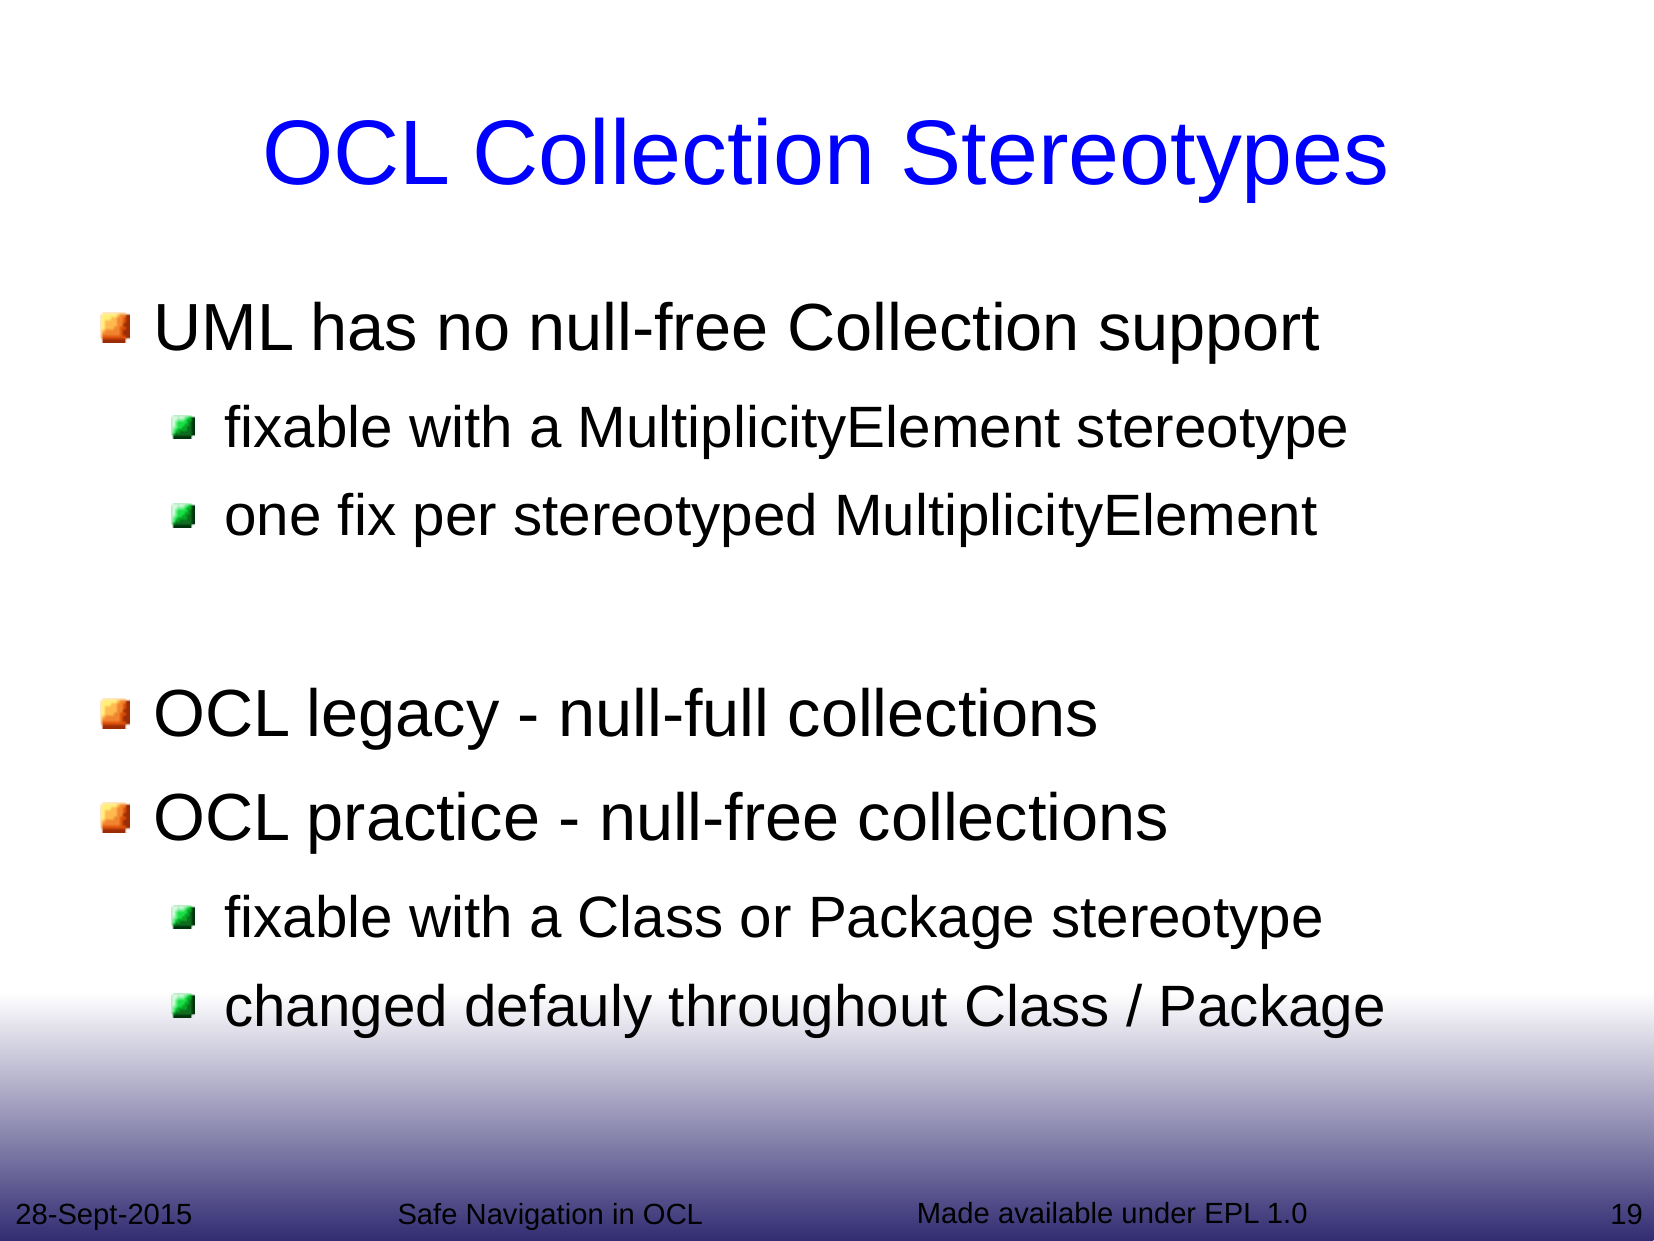

# OCL Collection Stereotypes
UML has no null-free Collection support
fixable with a MultiplicityElement stereotype
one fix per stereotyped MultiplicityElement
OCL legacy - null-full collections
OCL practice - null-free collections
fixable with a Class or Package stereotype
changed defauly throughout Class / Package
28-Sept-2015
Safe Navigation in OCL
19